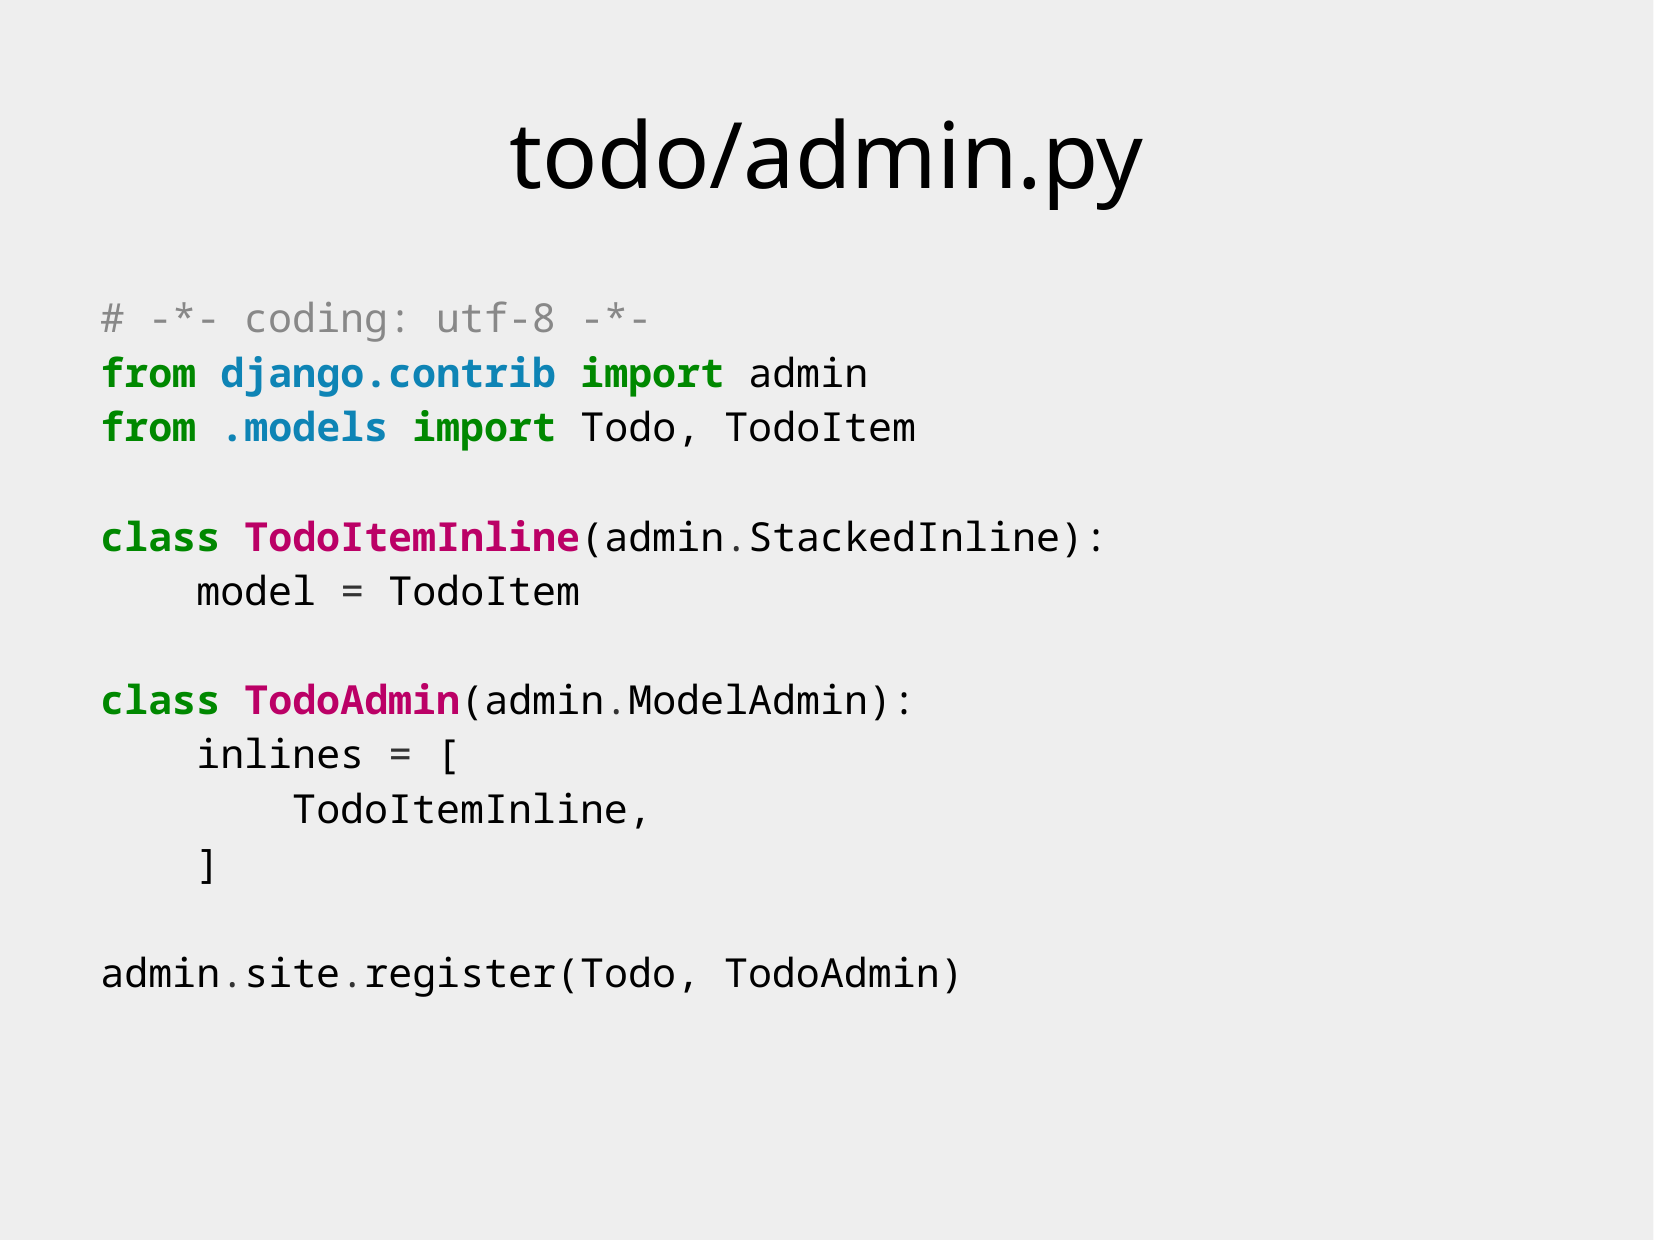

# todo/admin.py
# -*- coding: utf-8 -*- from django.contrib import admin from .models import Todo, TodoItem class TodoItemInline(admin.StackedInline): model = TodoItem class TodoAdmin(admin.ModelAdmin): inlines = [ TodoItemInline, ] admin.site.register(Todo, TodoAdmin)